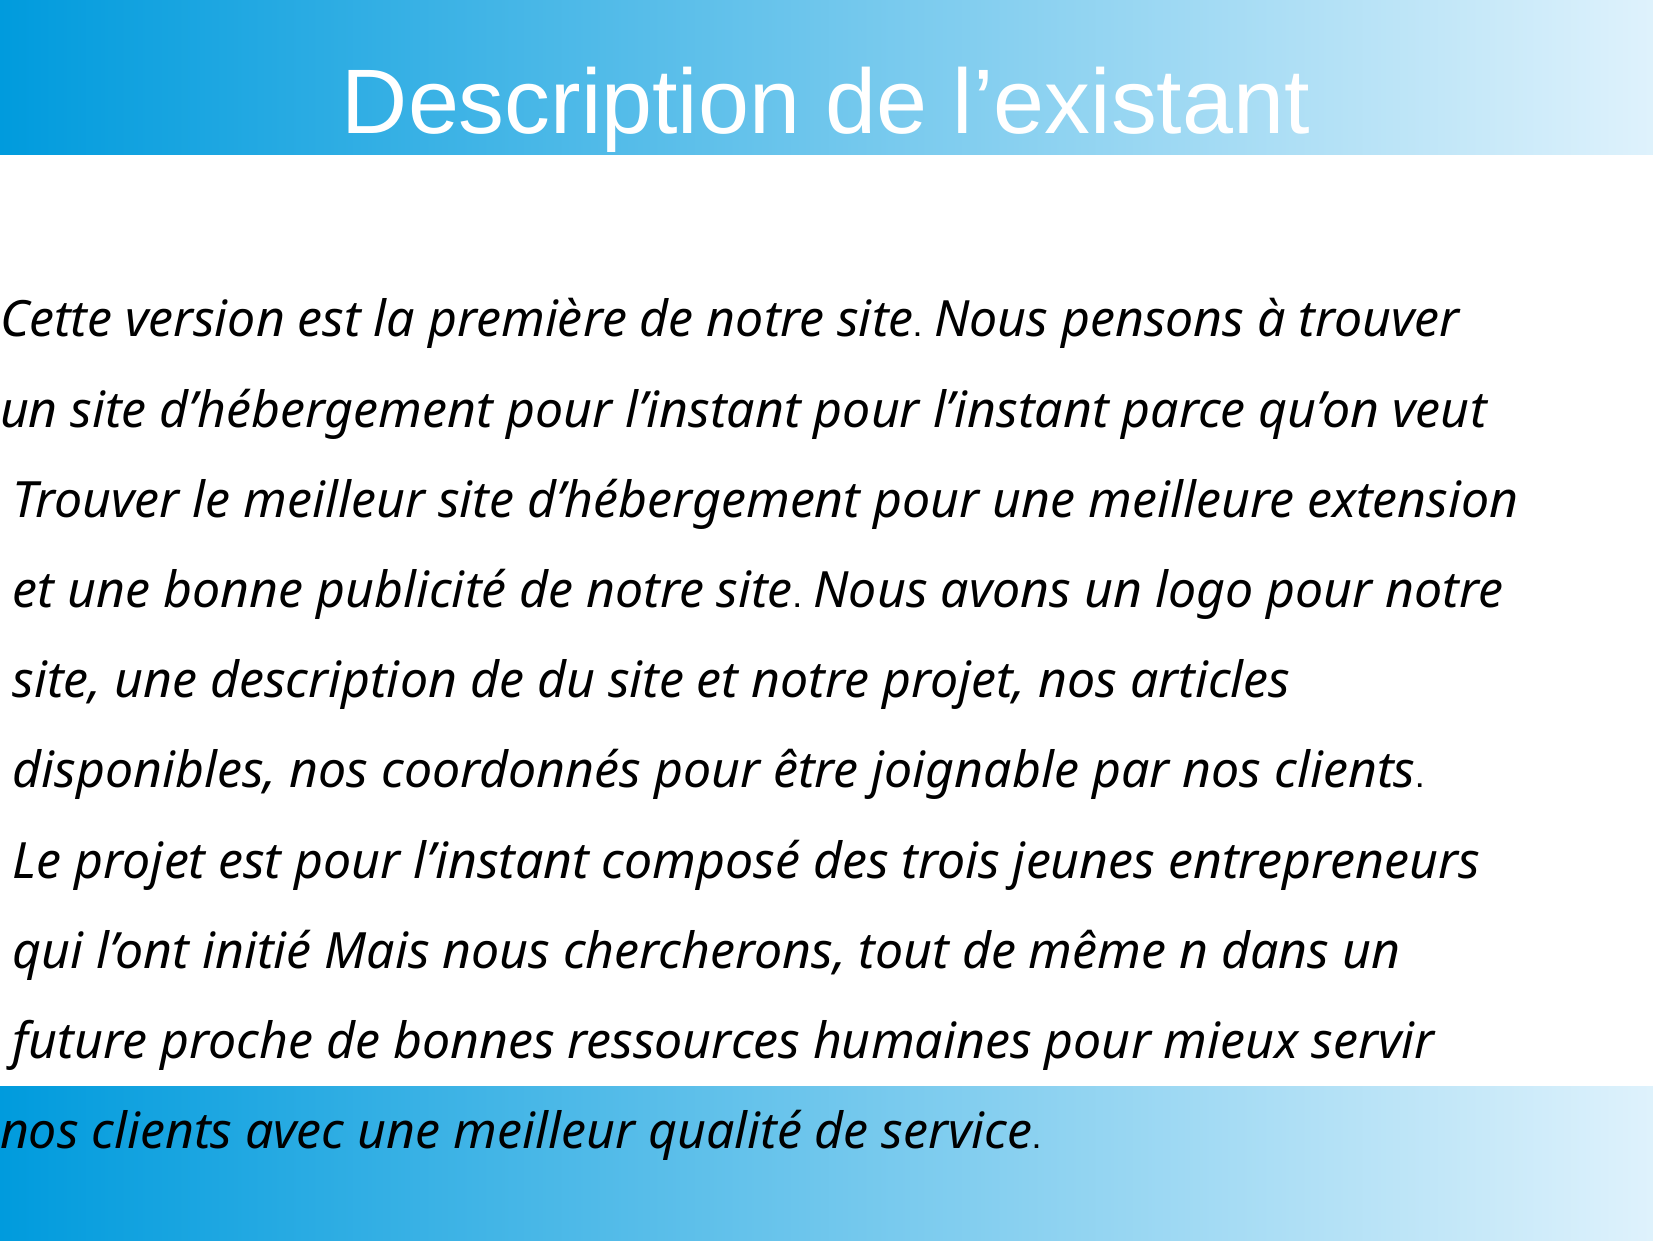

# Description de l’existant
Cette version est la première de notre site. Nous pensons à trouver
un site d’hébergement pour l’instant pour l’instant parce qu’on veut
 Trouver le meilleur site d’hébergement pour une meilleure extension
 et une bonne publicité de notre site. Nous avons un logo pour notre
 site, une description de du site et notre projet, nos articles
 disponibles, nos coordonnés pour être joignable par nos clients.
 Le projet est pour l’instant composé des trois jeunes entrepreneurs
 qui l’ont initié Mais nous chercherons, tout de même n dans un
 future proche de bonnes ressources humaines pour mieux servir
nos clients avec une meilleur qualité de service.